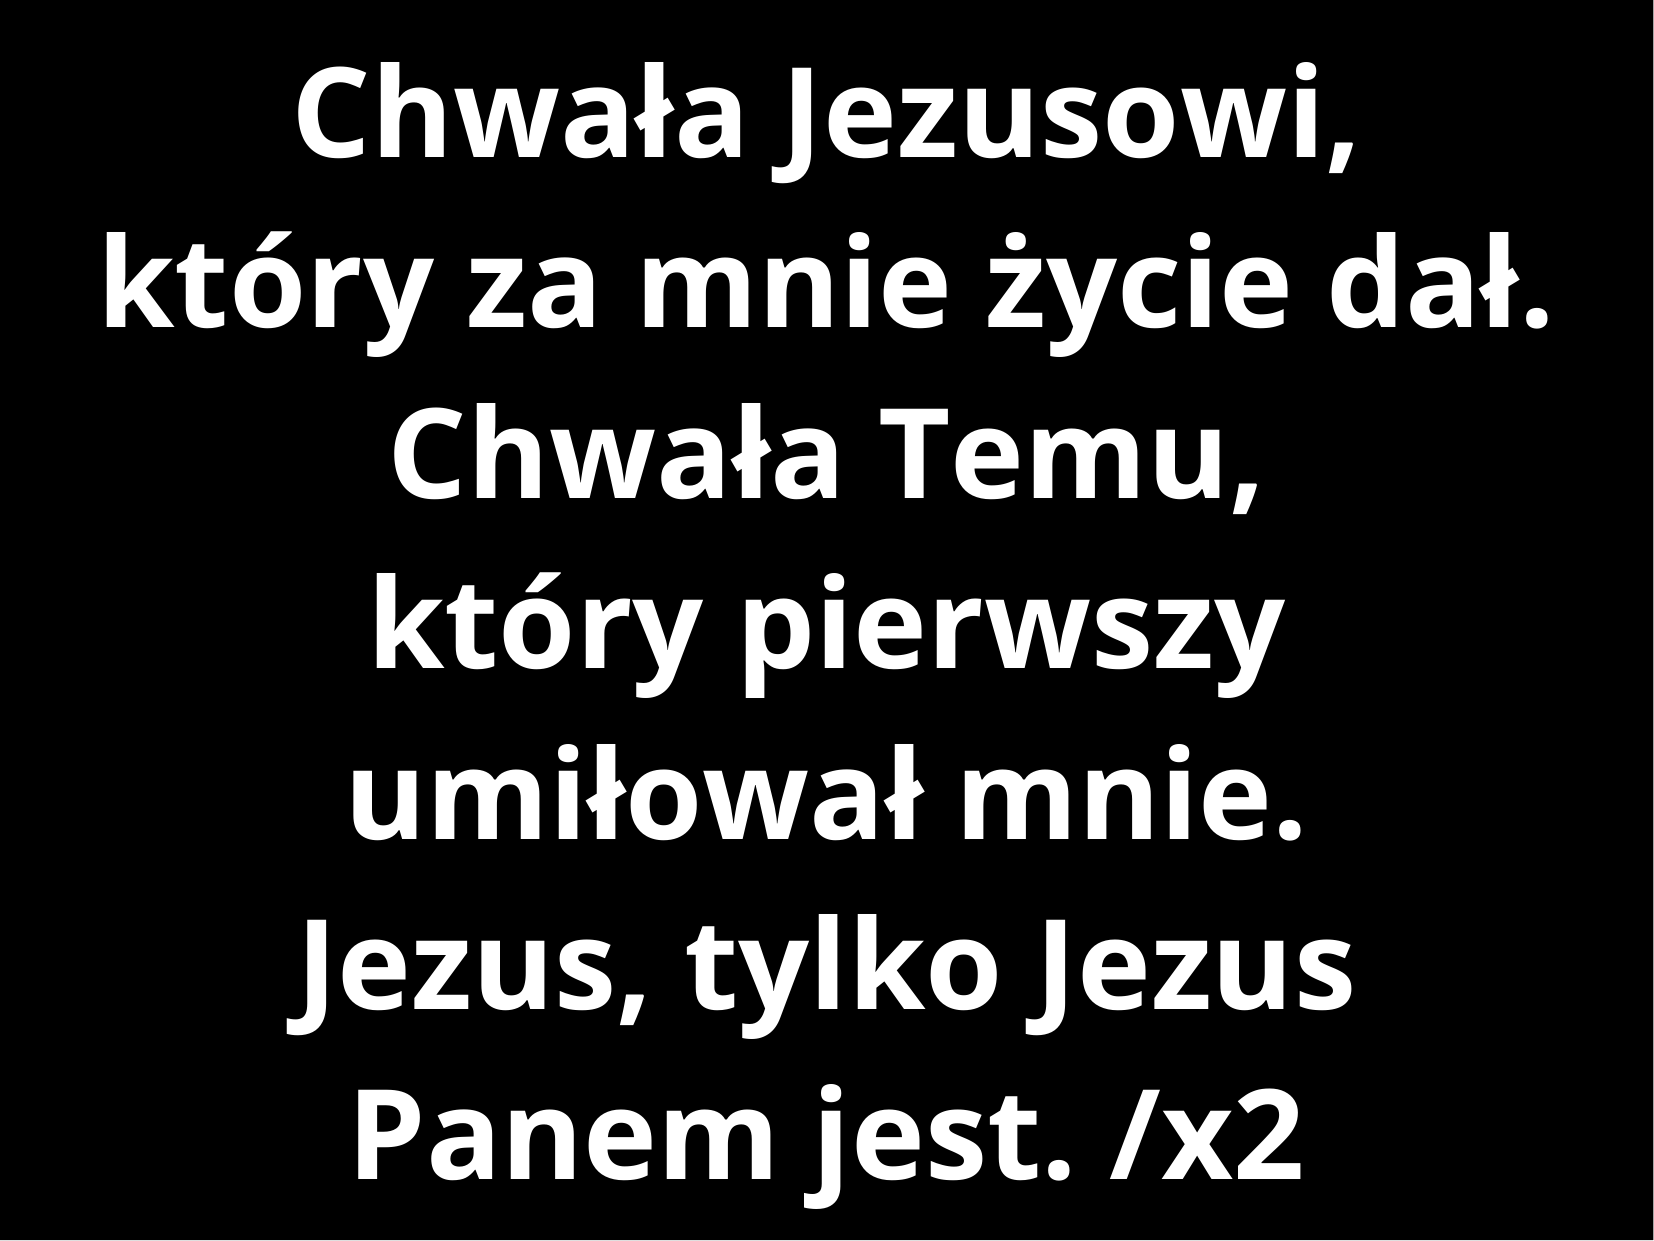

# Chwała Jezusowi, który za mnie życie dał. Chwała Temu, który pierwszy umiłował mnie. Jezus, tylko Jezus Panem jest. /x2